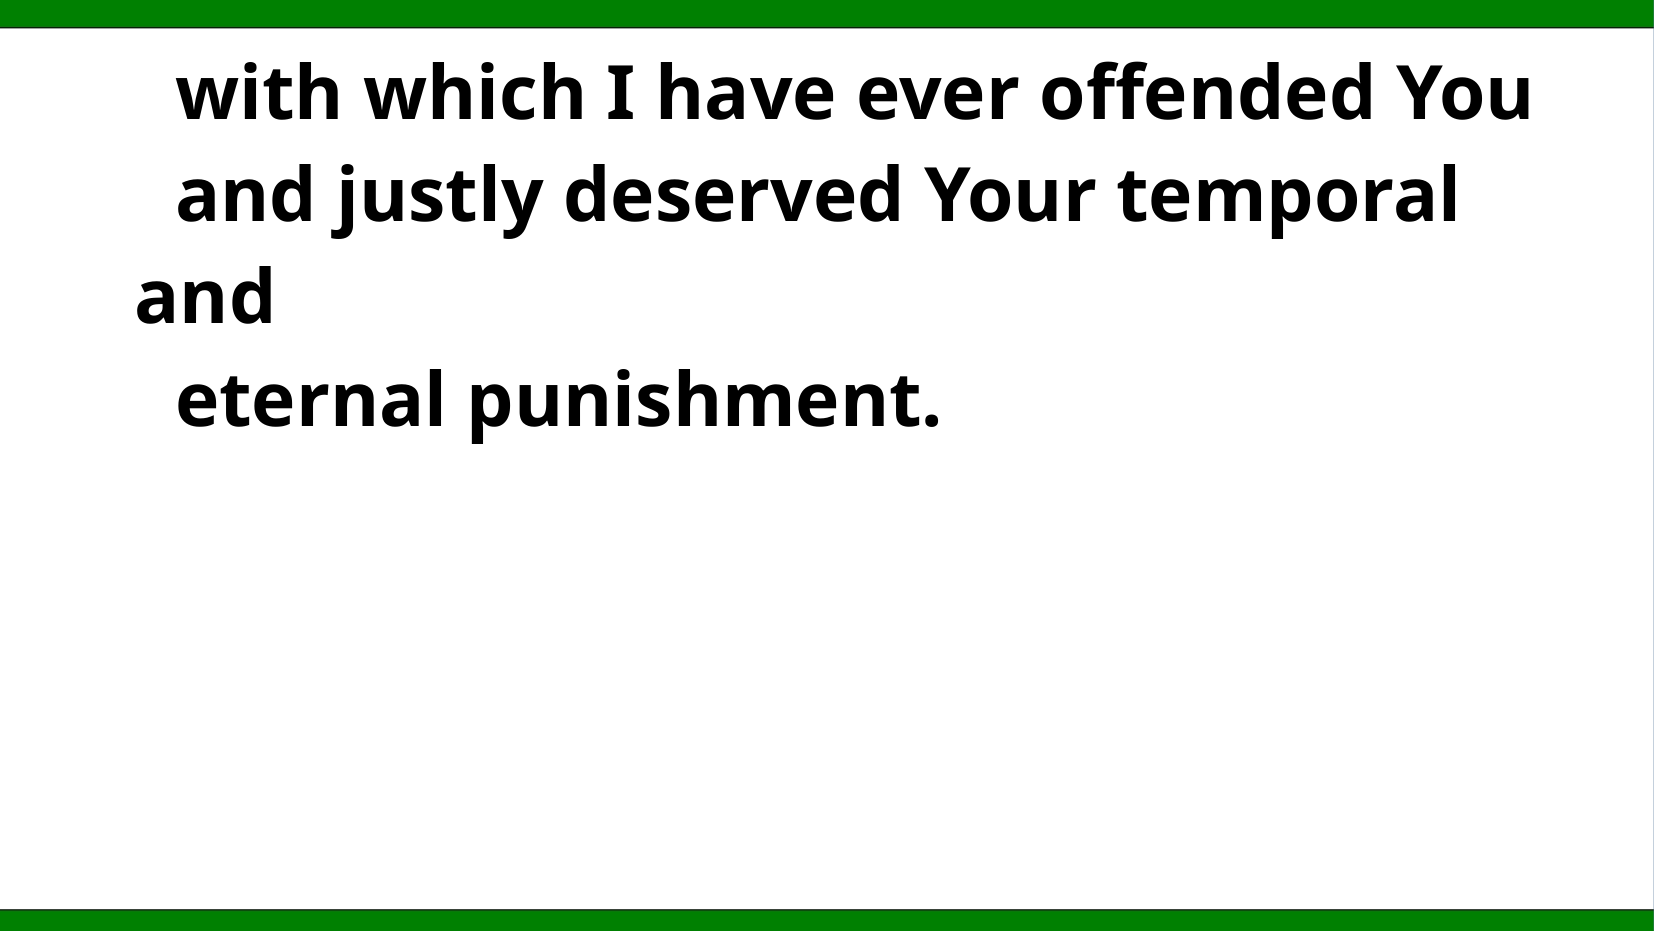

with which I have ever offended You
 and justly deserved Your temporal and
 eternal punishment.